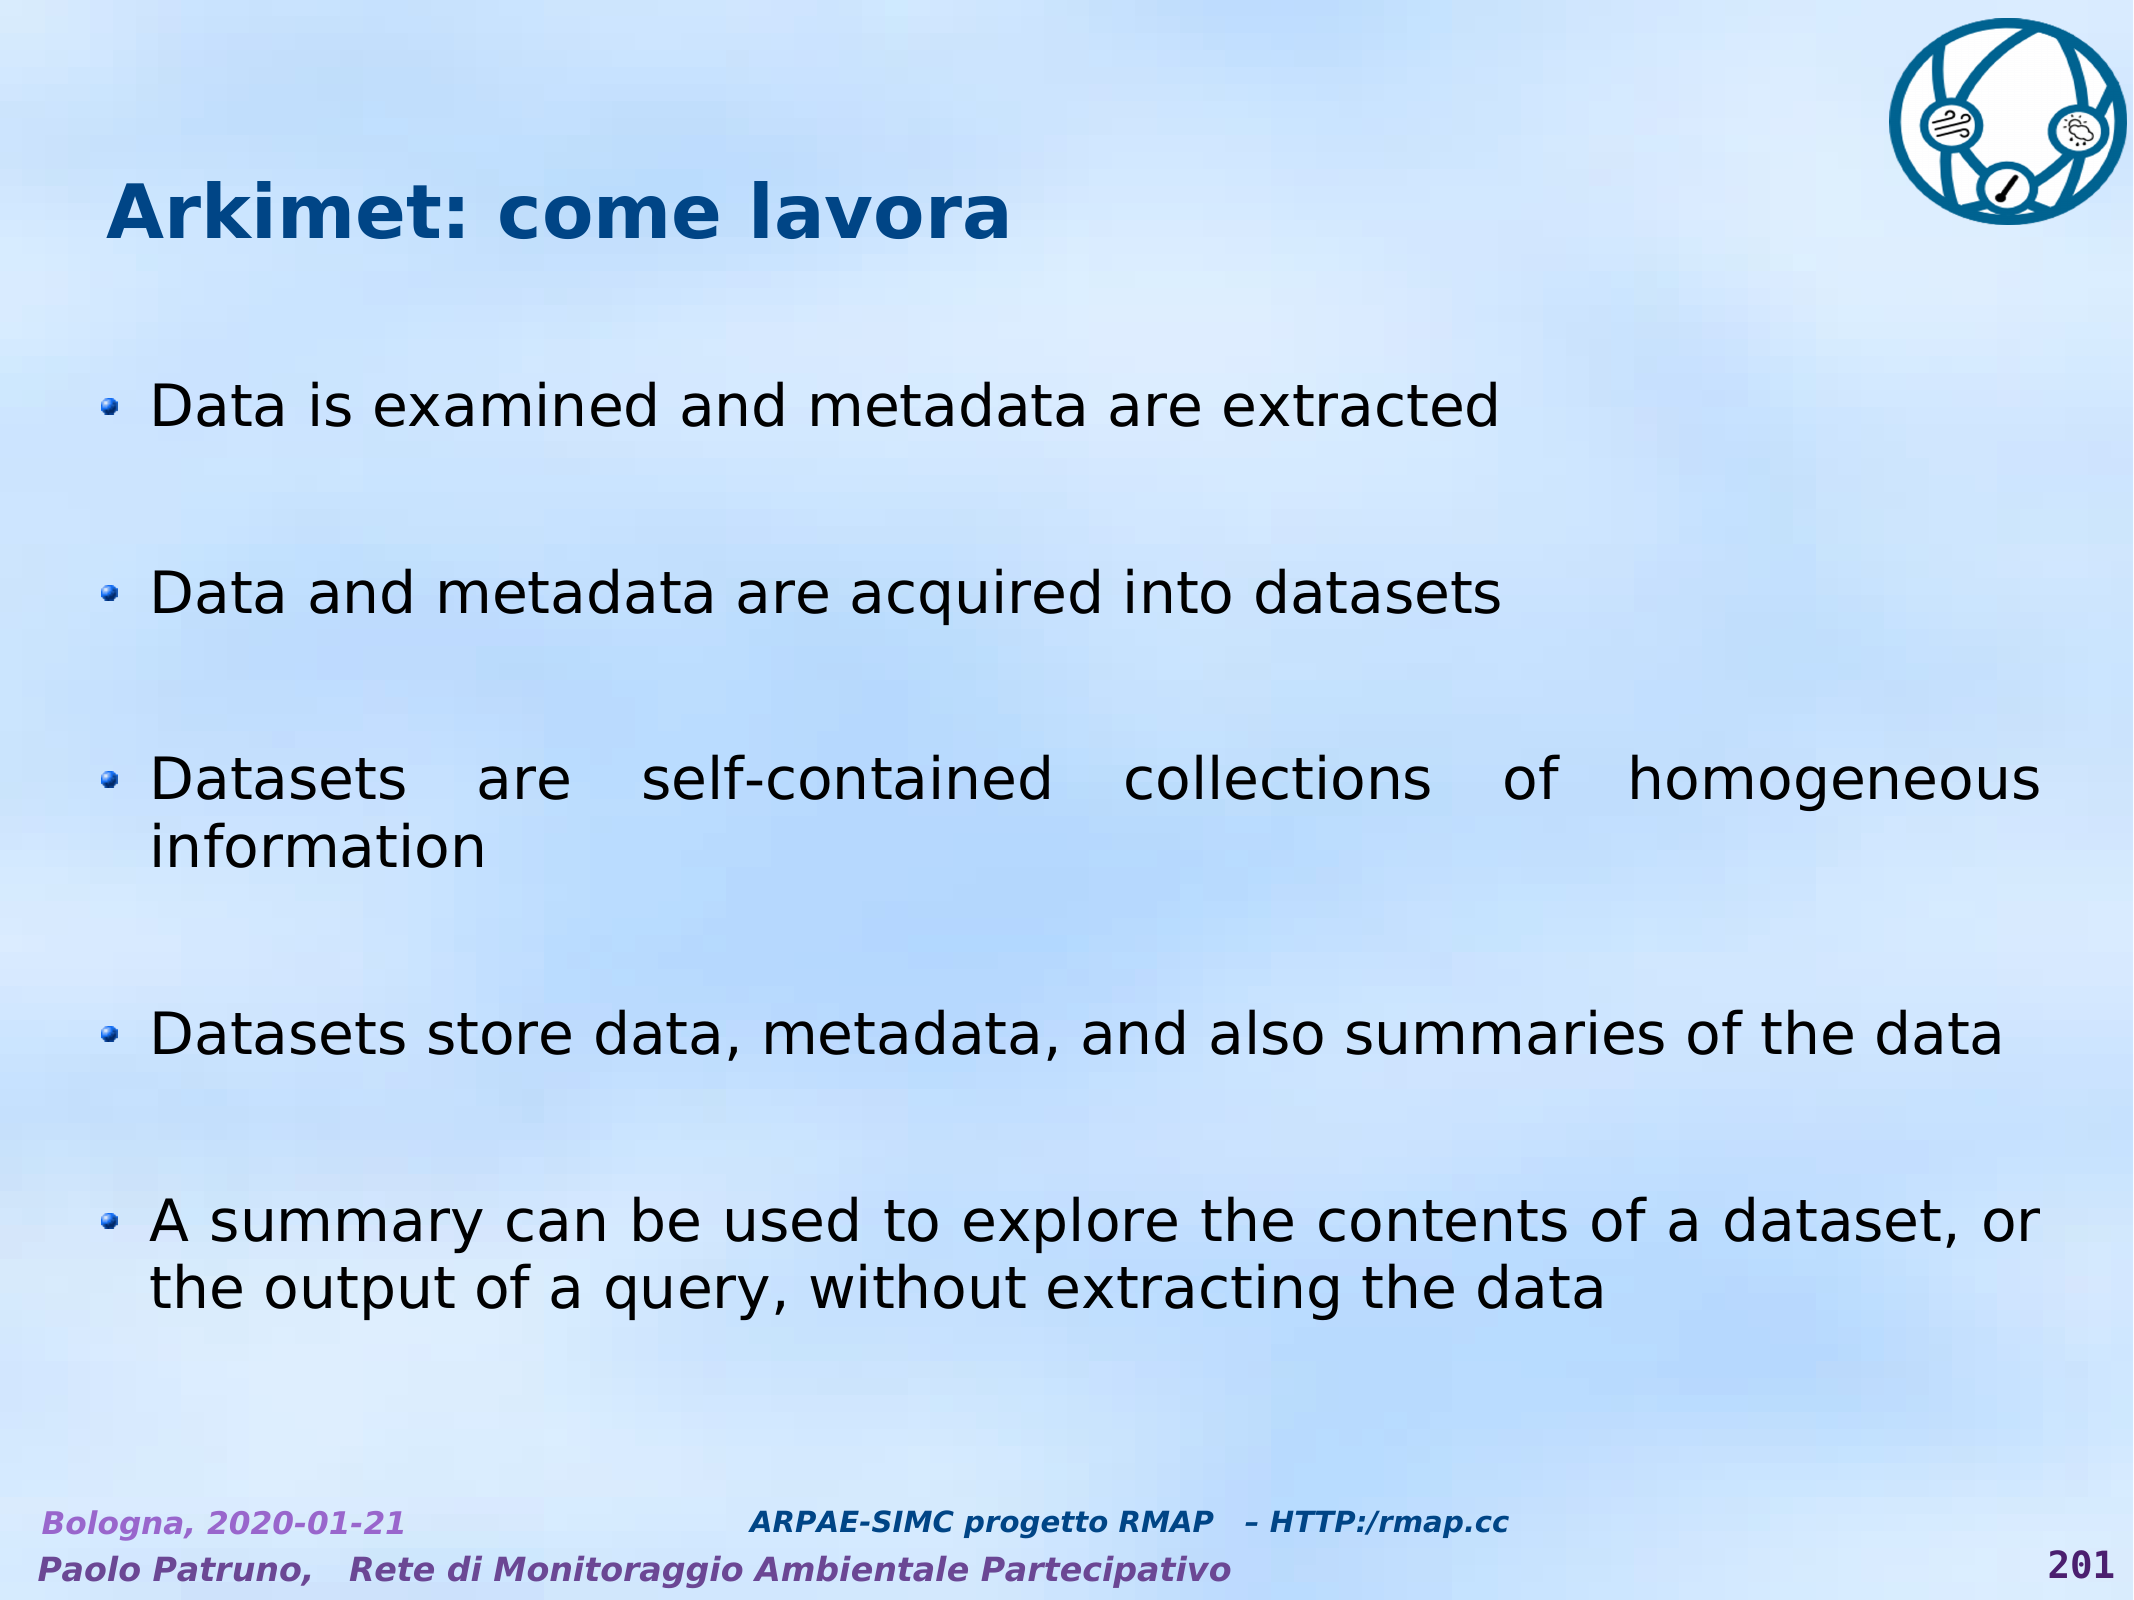

# Arkimet: come lavora
Data is examined and metadata are extracted
Data and metadata are acquired into datasets
Datasets are self-contained collections of homogeneous information
Datasets store data, metadata, and also summaries of the data
A summary can be used to explore the contents of a dataset, or the output of a query, without extracting the data